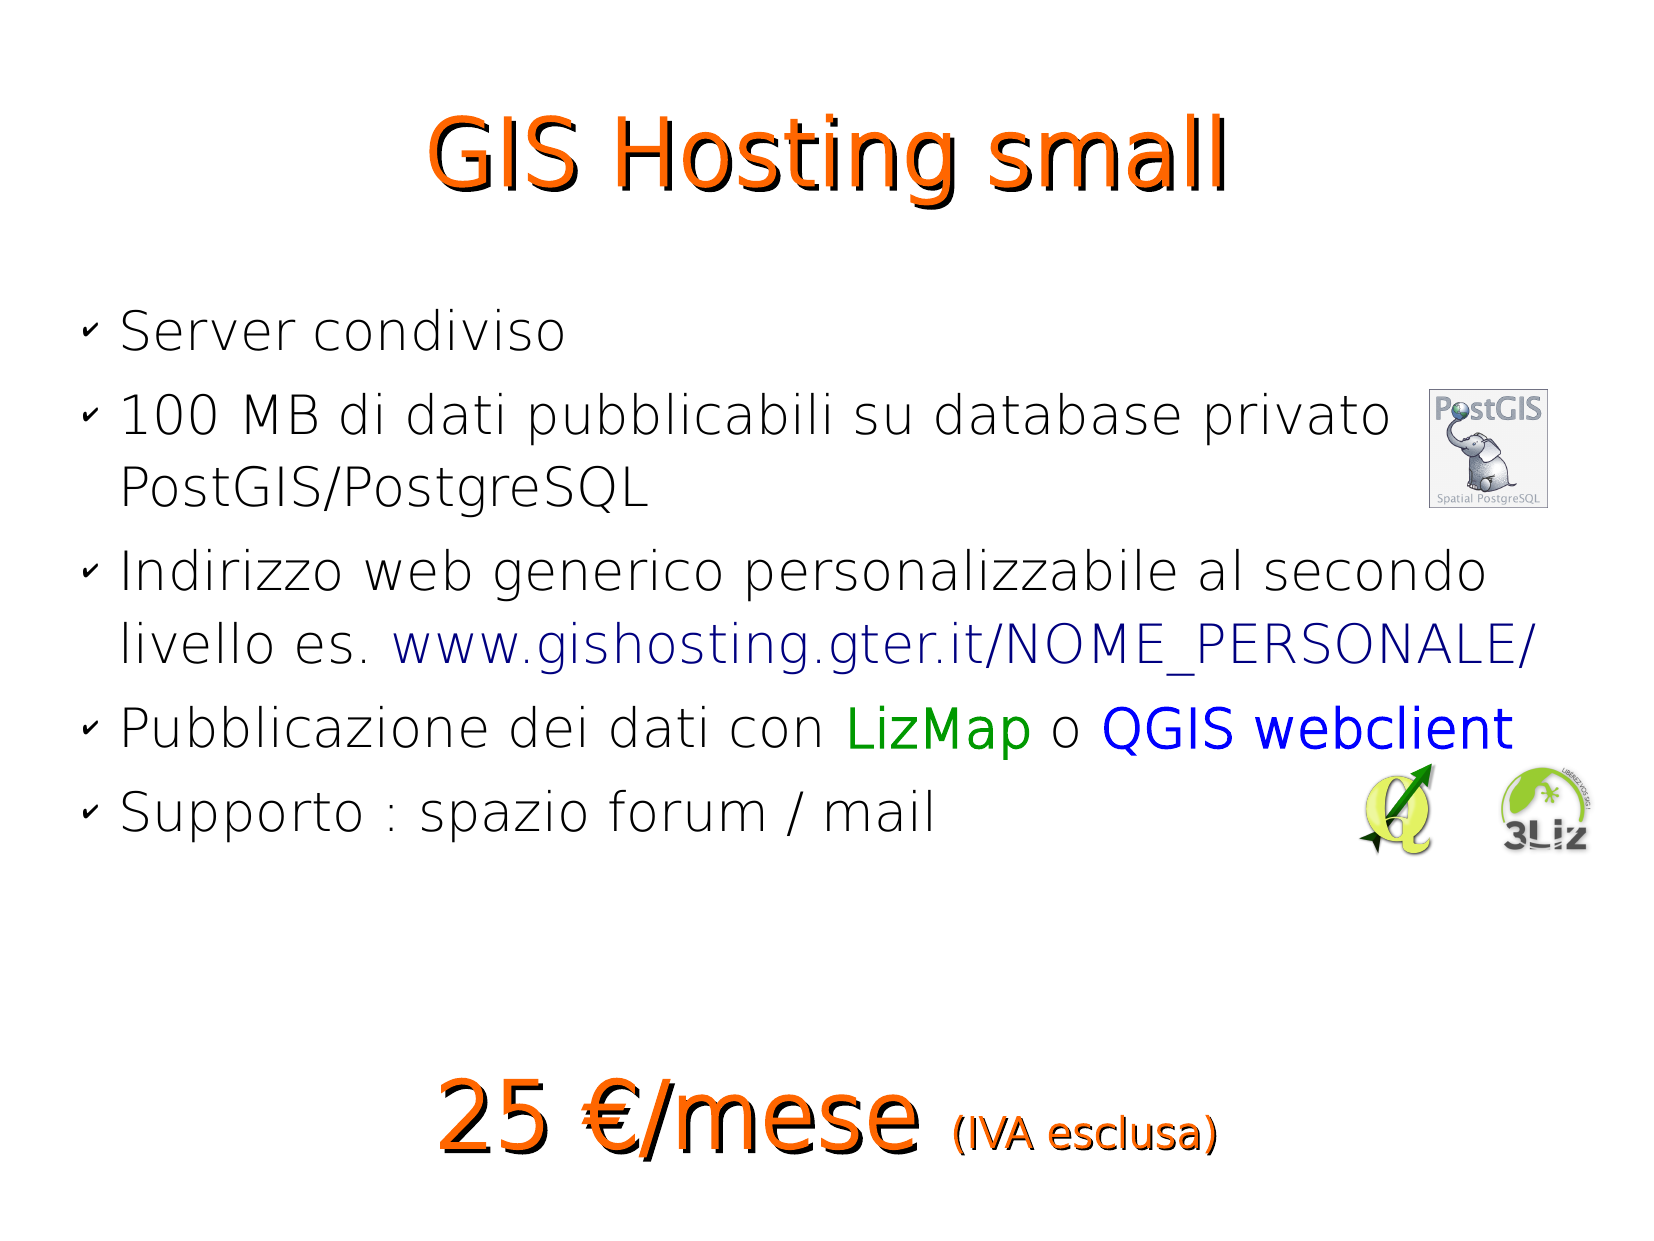

# GIS Hosting small
Server condiviso
100 MB di dati pubblicabili su database privato PostGIS/PostgreSQL
Indirizzo web generico personalizzabile al secondo livello es. www.gishosting.gter.it/NOME_PERSONALE/
Pubblicazione dei dati con LizMap o QGIS webclient
Supporto : spazio forum / mail
25 €/mese (IVA esclusa)